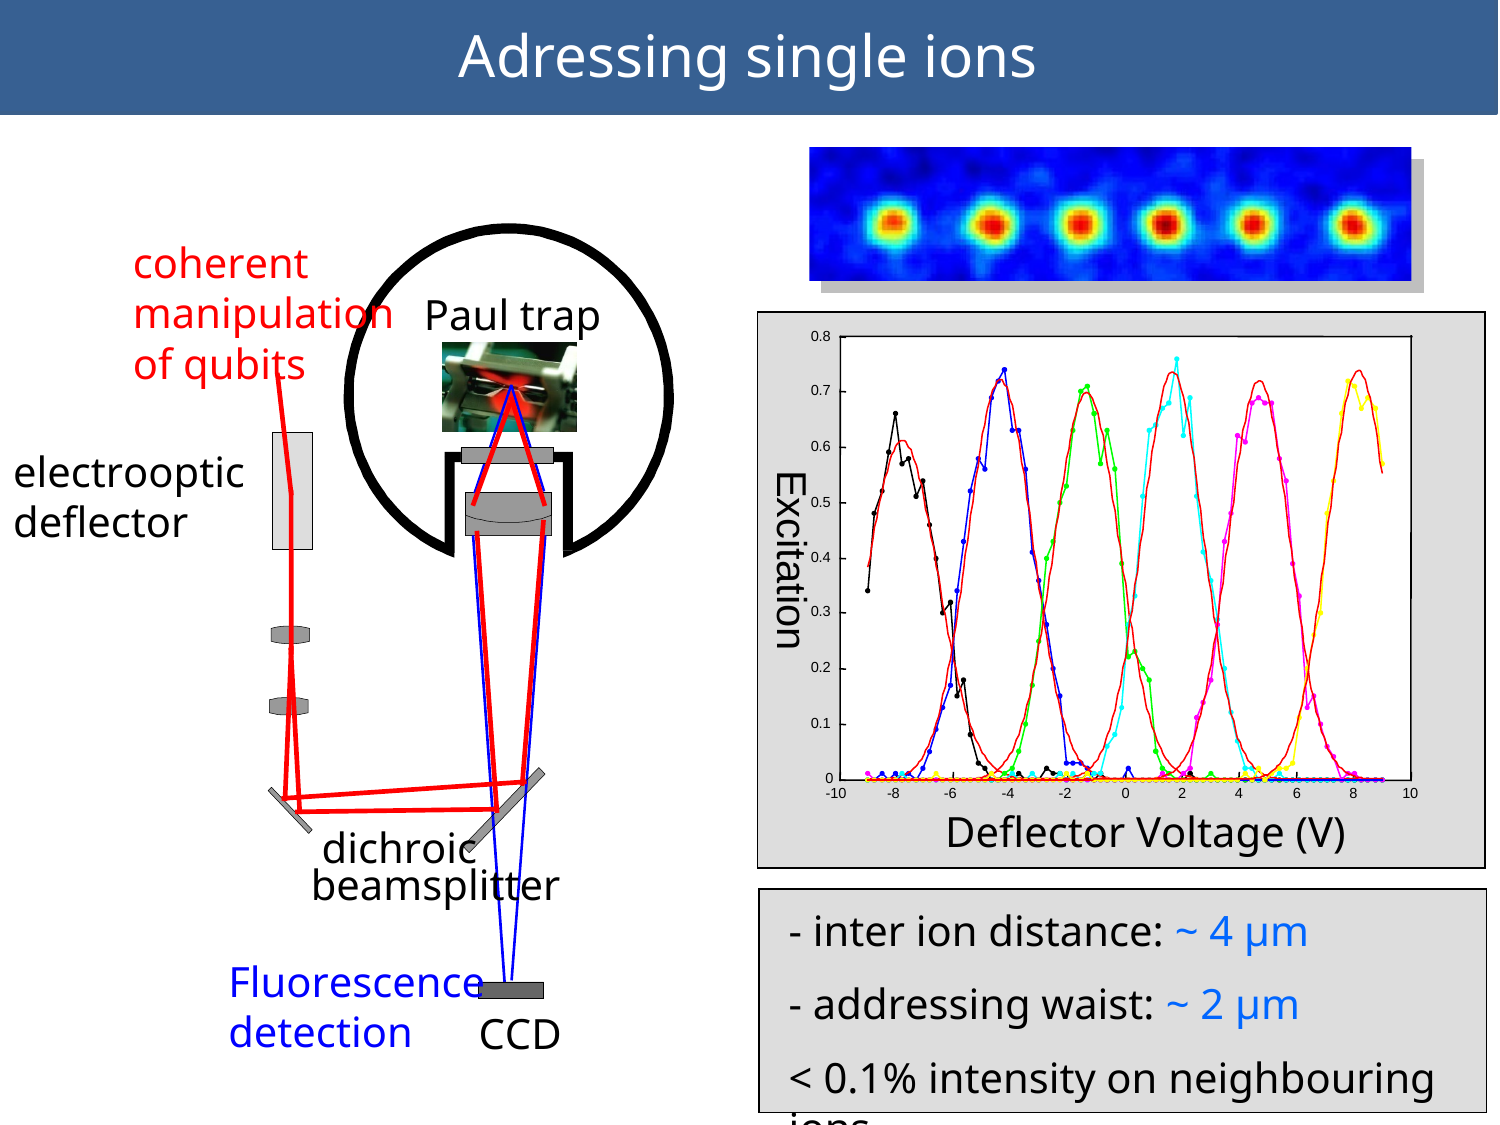

# Adressing single ions
0.8
0.7
0.6
Excitation
0.5
0.4
0.3
0.2
0.1
0
-10
-8
-6
-4
-2
0
2
4
6
8
10
Deflector Voltage (V)‏
- inter ion distance: ~ 4 µm
- addressing waist: ~ 2 µm
< 0.1% intensity on neighbouring ions
coherent
manipulation
of qubits
electrooptic
deflector
dichroic
beamsplitter
Paul trap
Fluorescence
detection
CCD